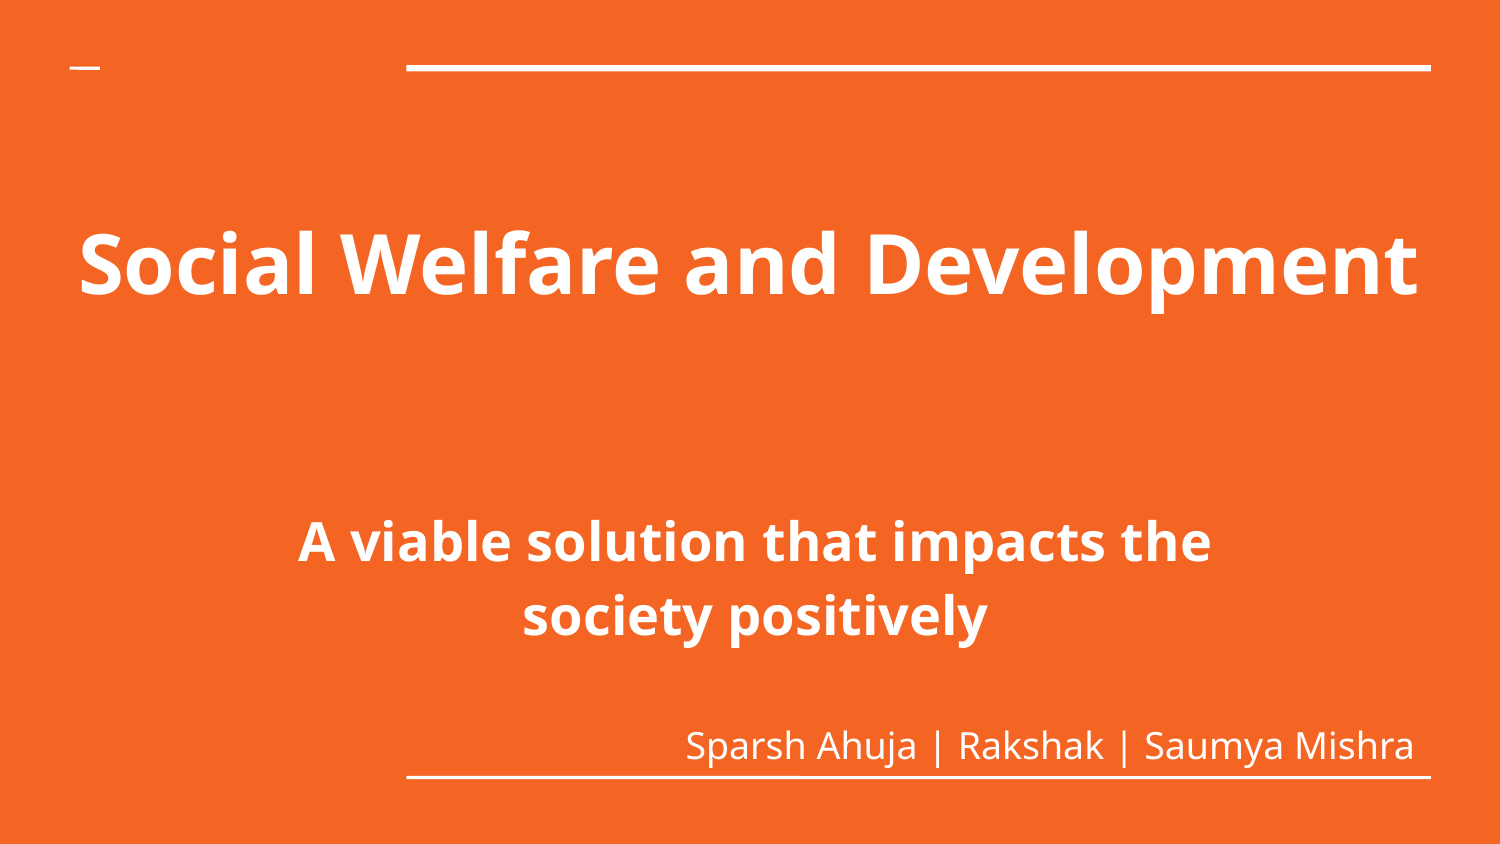

#
Social Welfare and Development
A viable solution that impacts the society positively
Sparsh Ahuja | Rakshak | Saumya Mishra